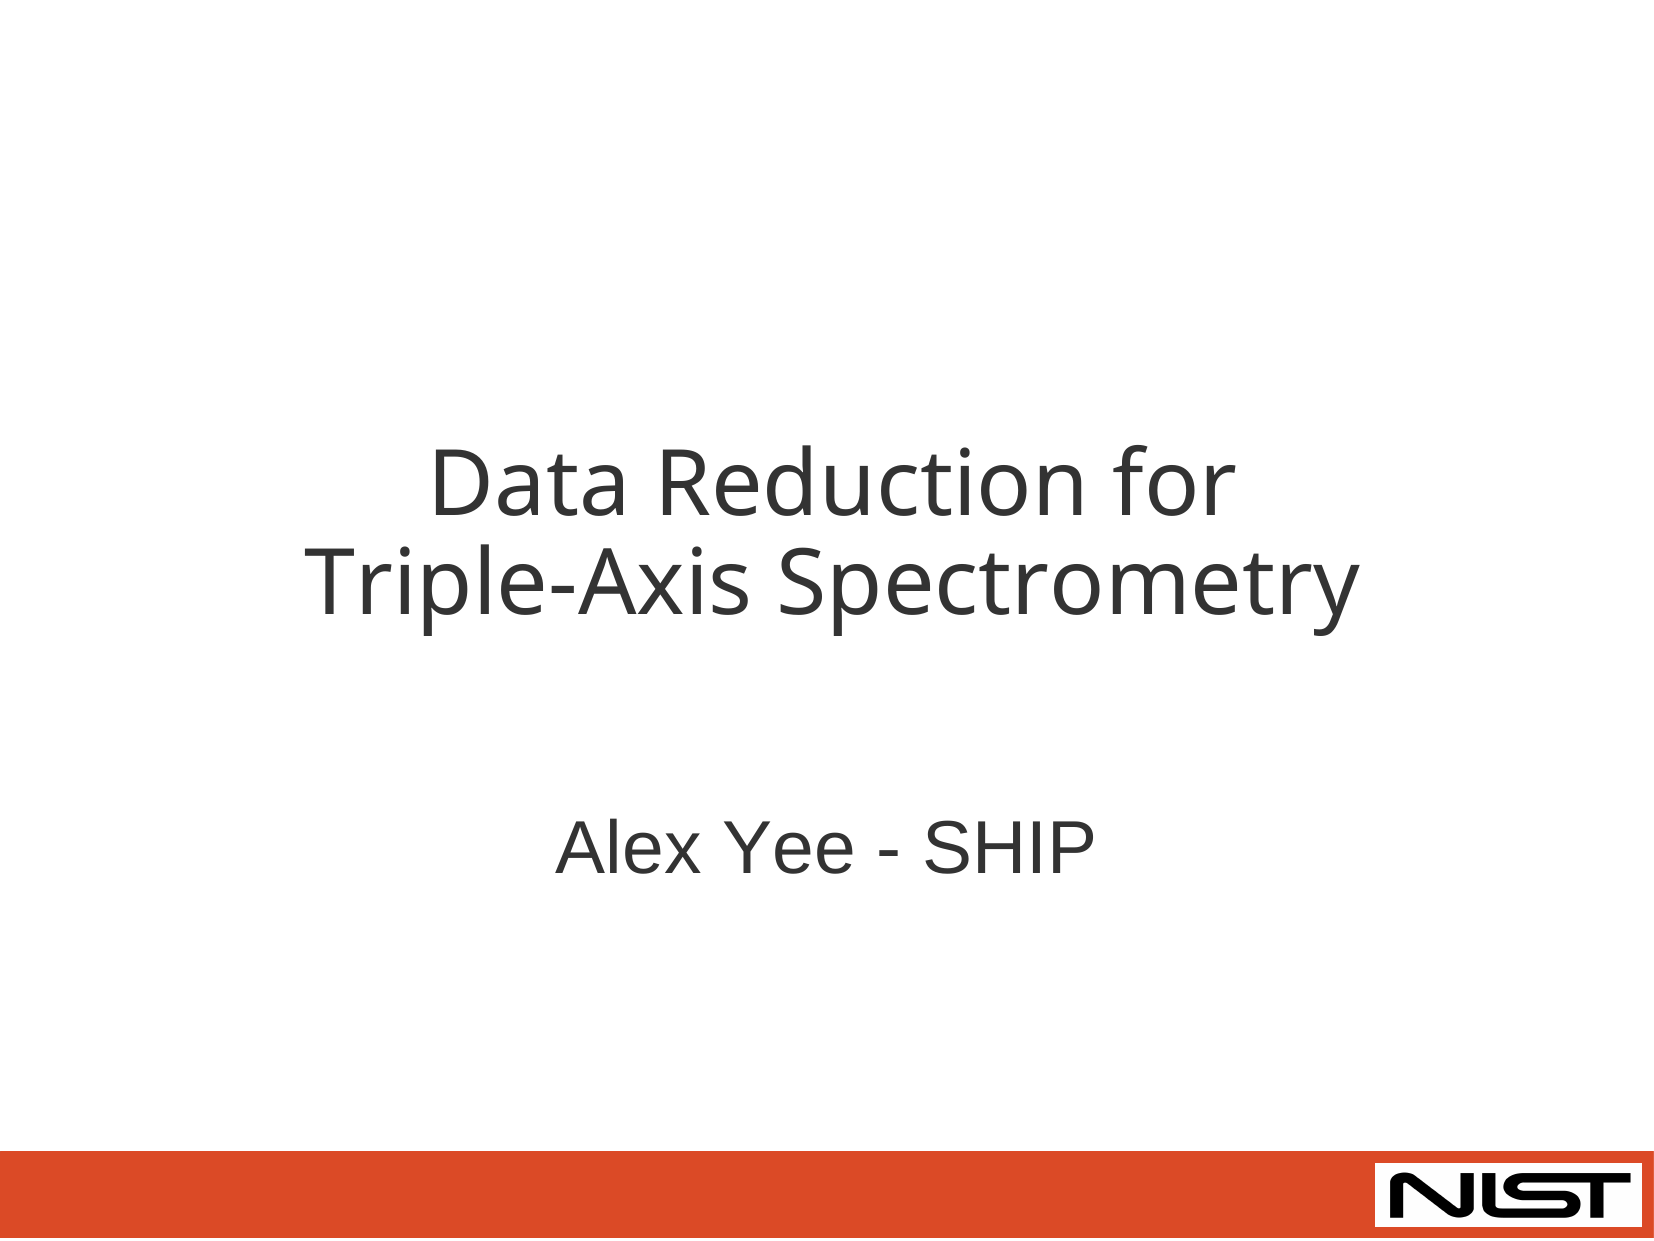

# Data Reduction for Triple-Axis Spectrometry
Alex Yee - SHIP